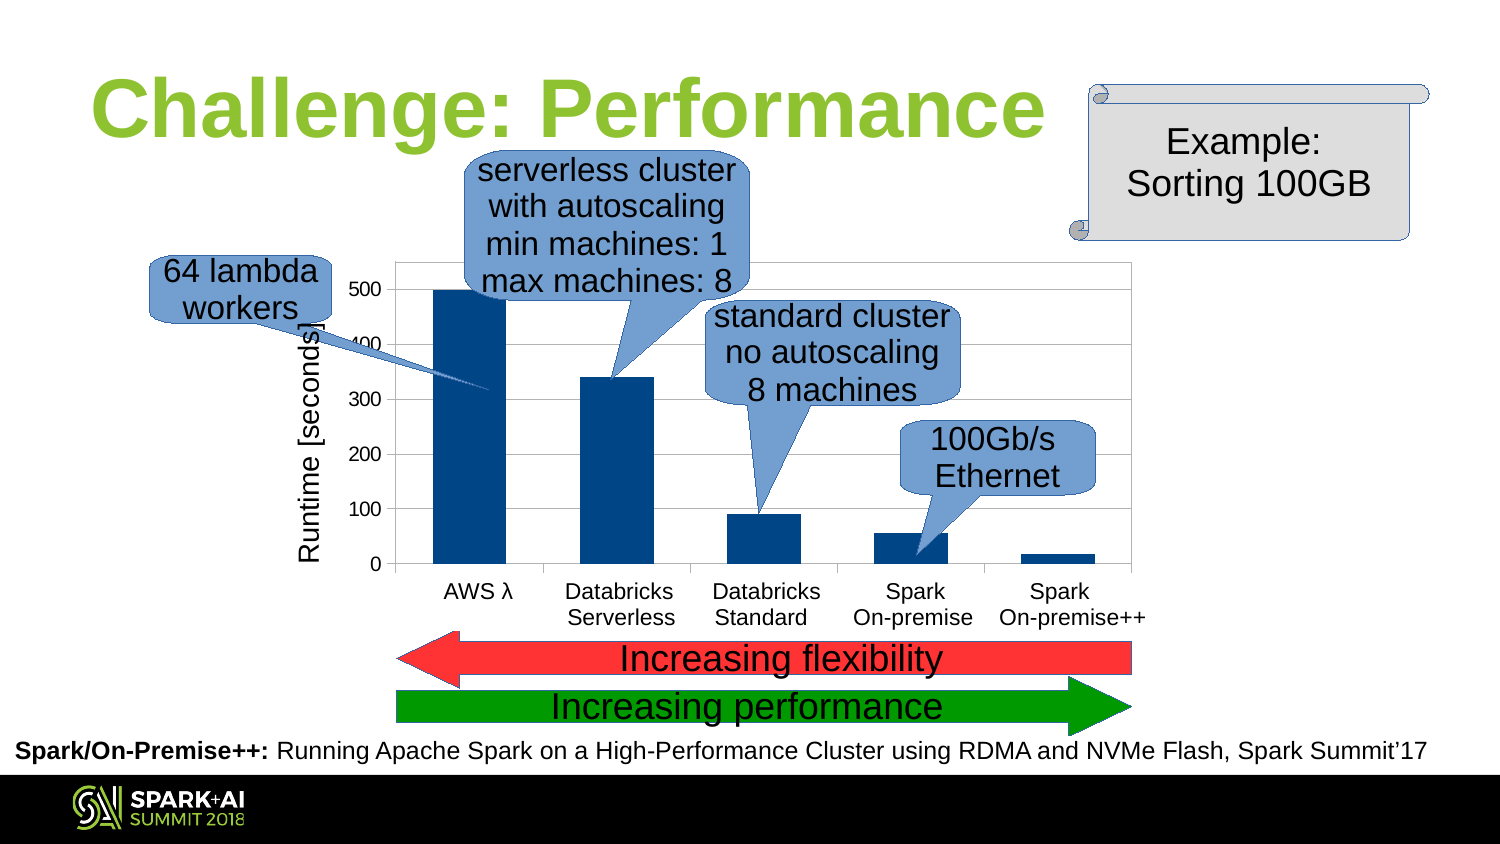

#
Challenge: Performance
Example:
Sorting 100GB
serverless cluster
with autoscaling
min machines: 1
max machines: 8
64 lambda
workers
### Chart
| Category | Column 1 |
|---|---|
| AWS Lambda | 498.0 |
| Spark Serverless | 340.0 |
| Spark Cloud | 90.0 |
| On-Premise | 57.0 |
| On-Premise | 18.0 |standard cluster
no autoscaling
8 machines
Runtime [seconds]
100Gb/s
Ethernet
 AWS λ Databricks Databricks Spark Spark
 Serverless Standard On-premise On-premise++
Increasing flexibility
Increasing performance
Spark/On-Premise++: Running Apache Spark on a High-Performance Cluster using RDMA and NVMe Flash, Spark Summit’17